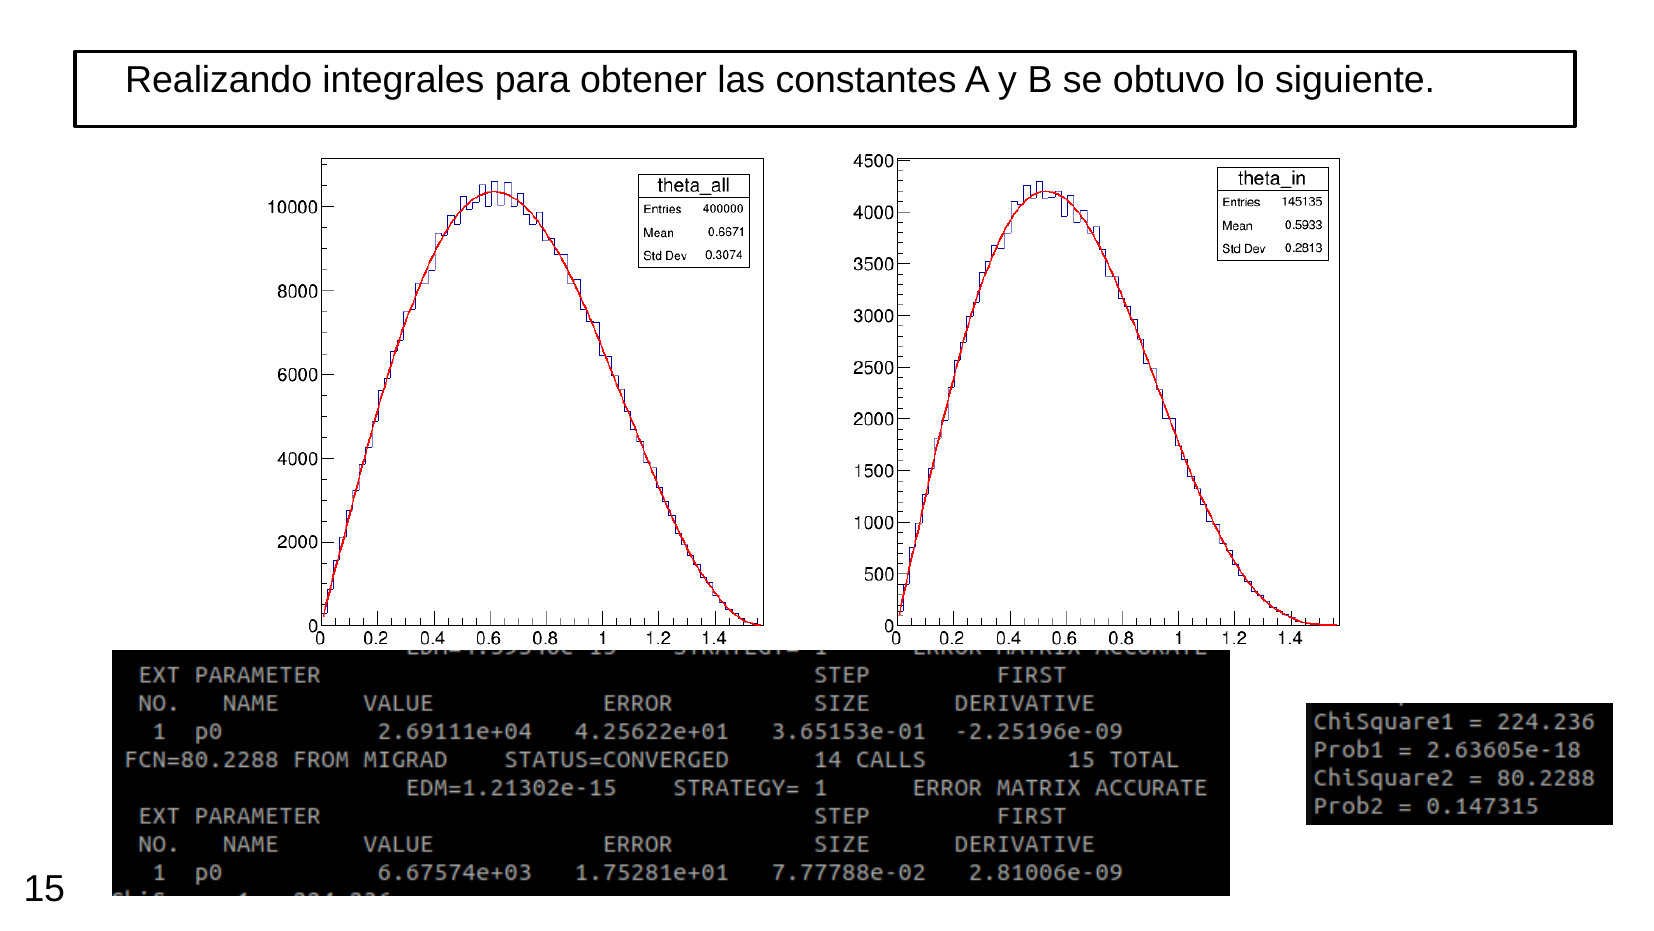

Realizando integrales para obtener las constantes A y B se obtuvo lo siguiente.